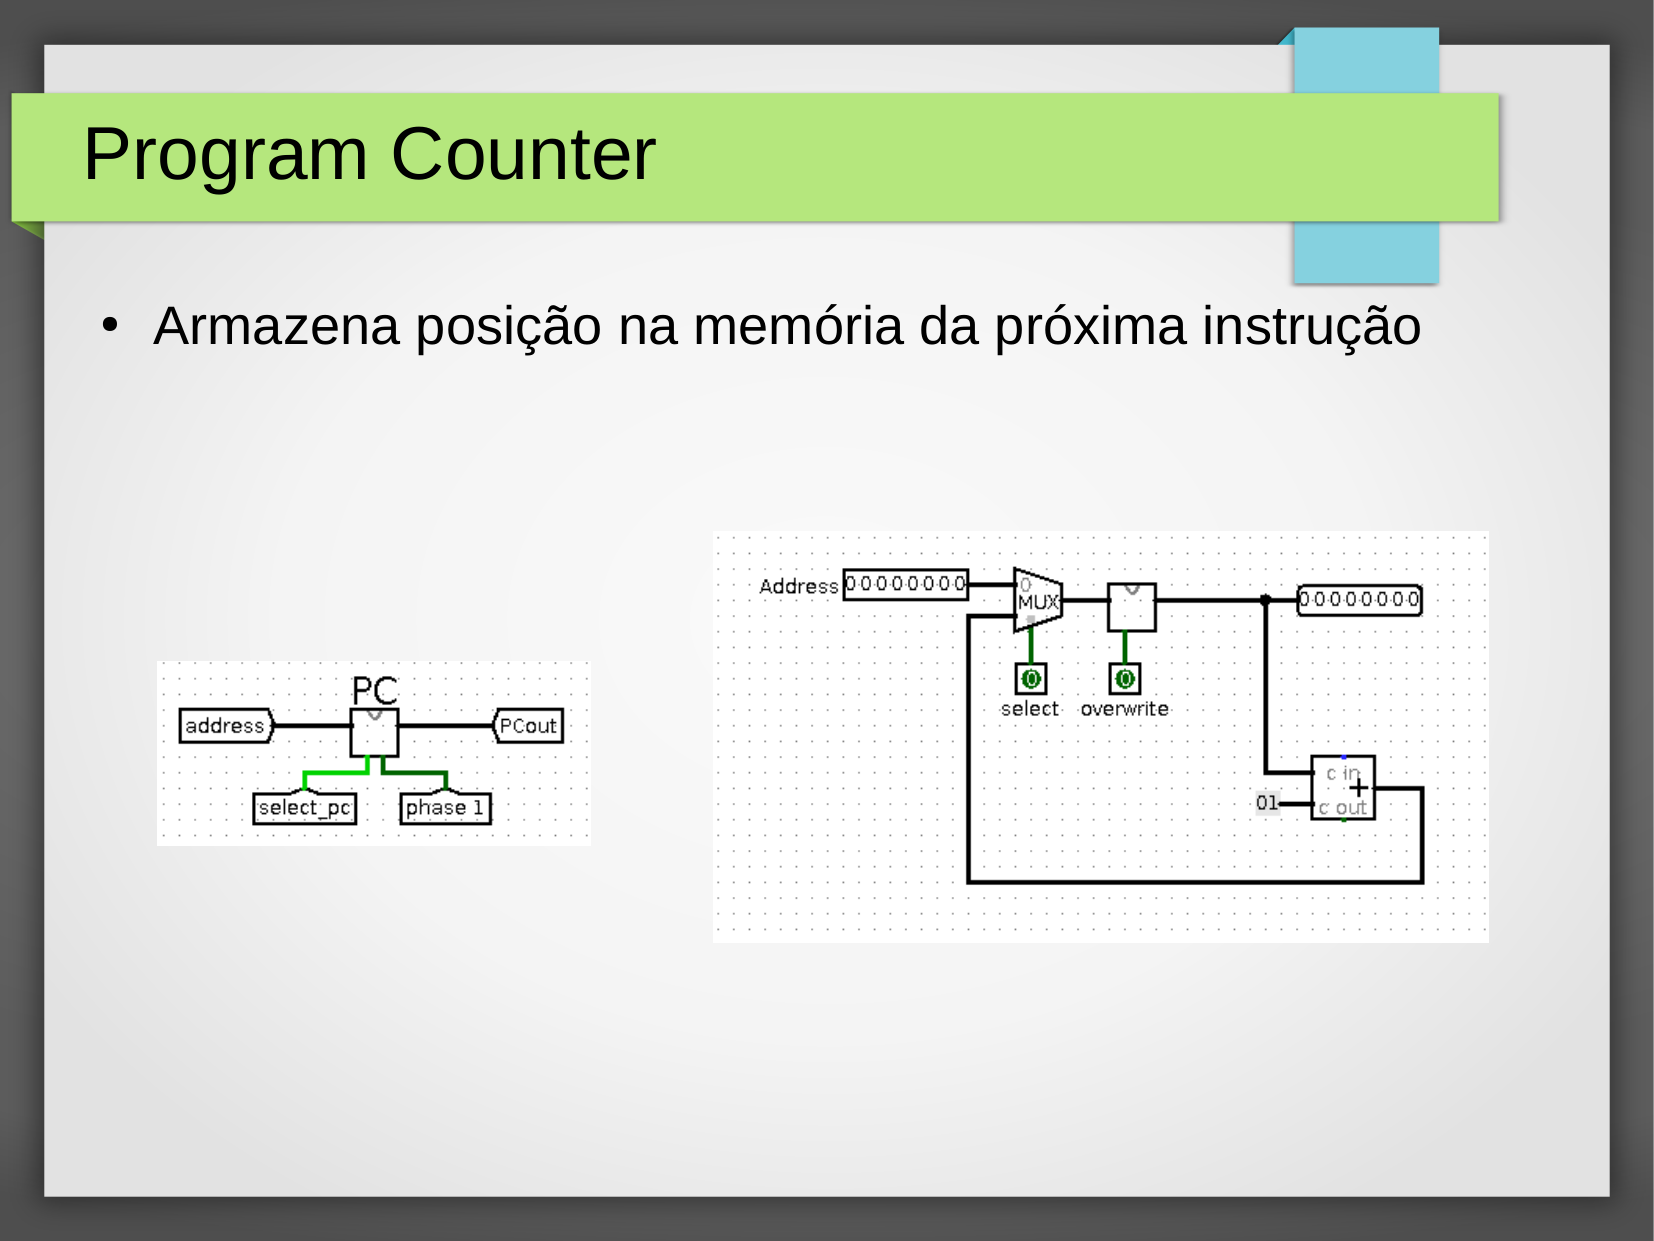

# Program Counter
Armazena posição na memória da próxima instrução